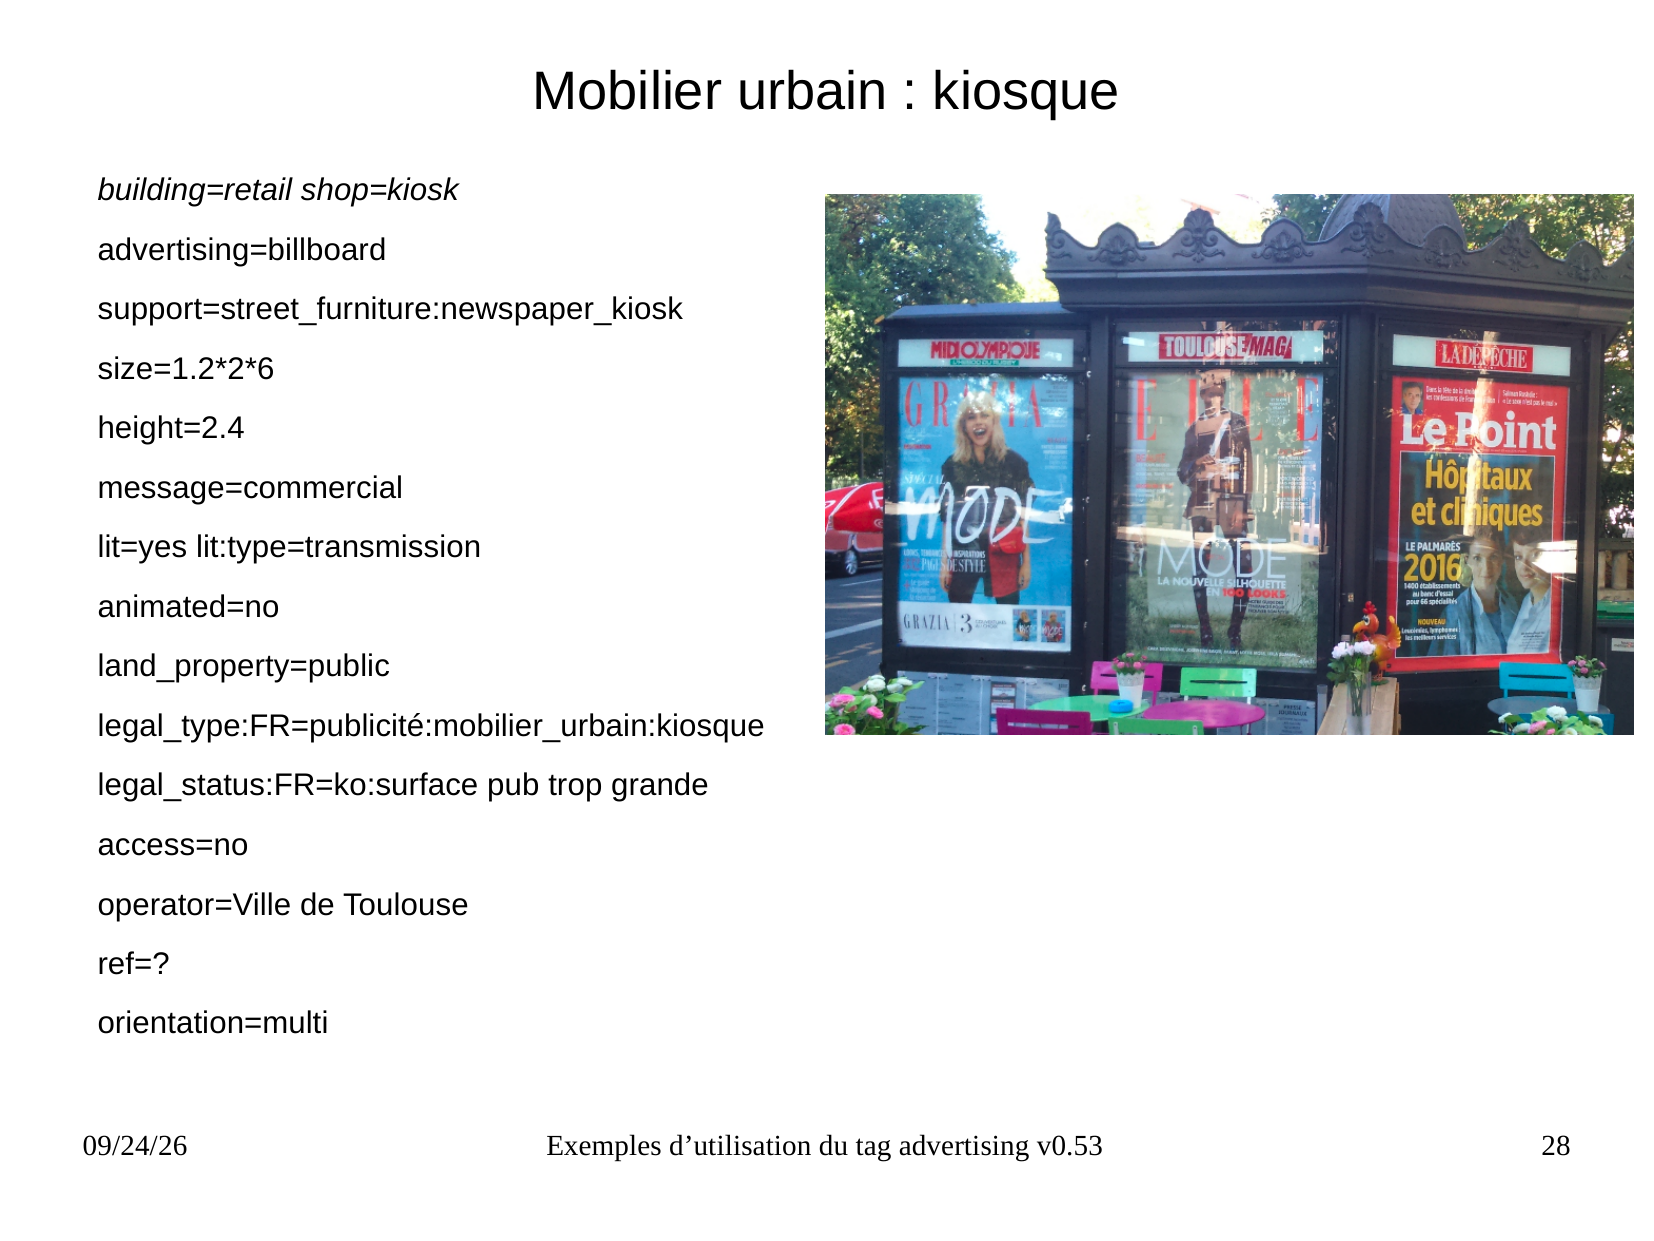

# Mobilier urbain : kiosque
building=retail shop=kiosk
advertising=billboard
support=street_furniture:newspaper_kiosk
size=1.2*2*6
height=2.4
message=commercial
lit=yes lit:type=transmission
animated=no
land_property=public
legal_type:FR=publicité:mobilier_urbain:kiosque
legal_status:FR=ko:surface pub trop grande
access=no
operator=Ville de Toulouse
ref=?
orientation=multi
28